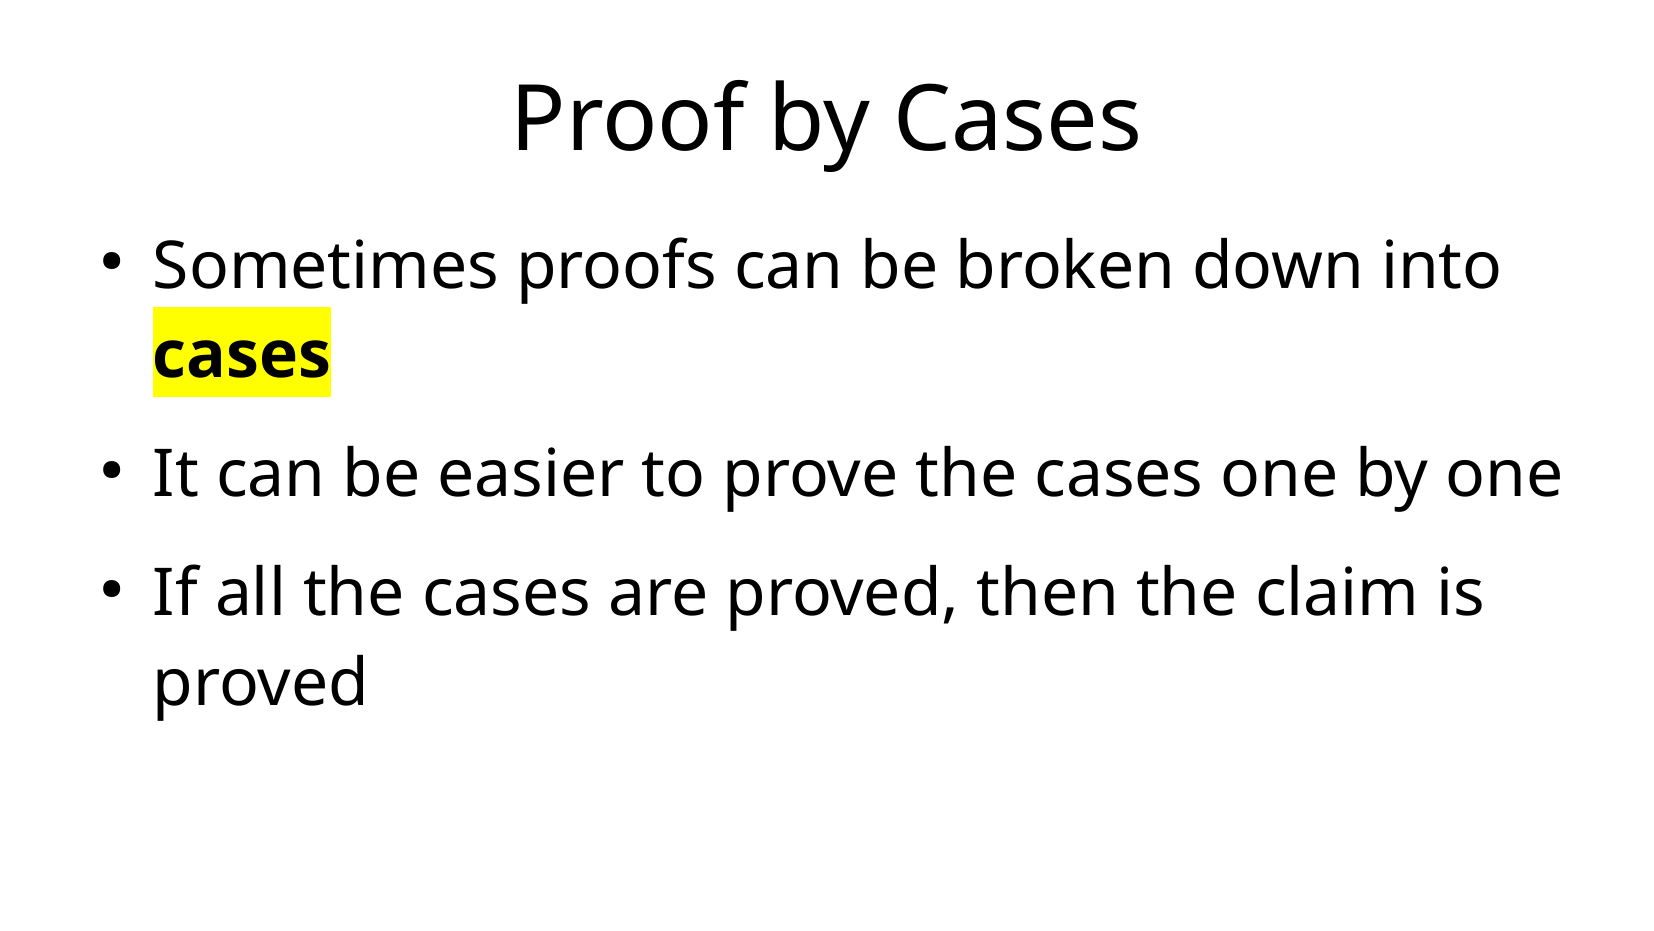

# Proof by Cases
Sometimes proofs can be broken down into cases
It can be easier to prove the cases one by one
If all the cases are proved, then the claim is proved